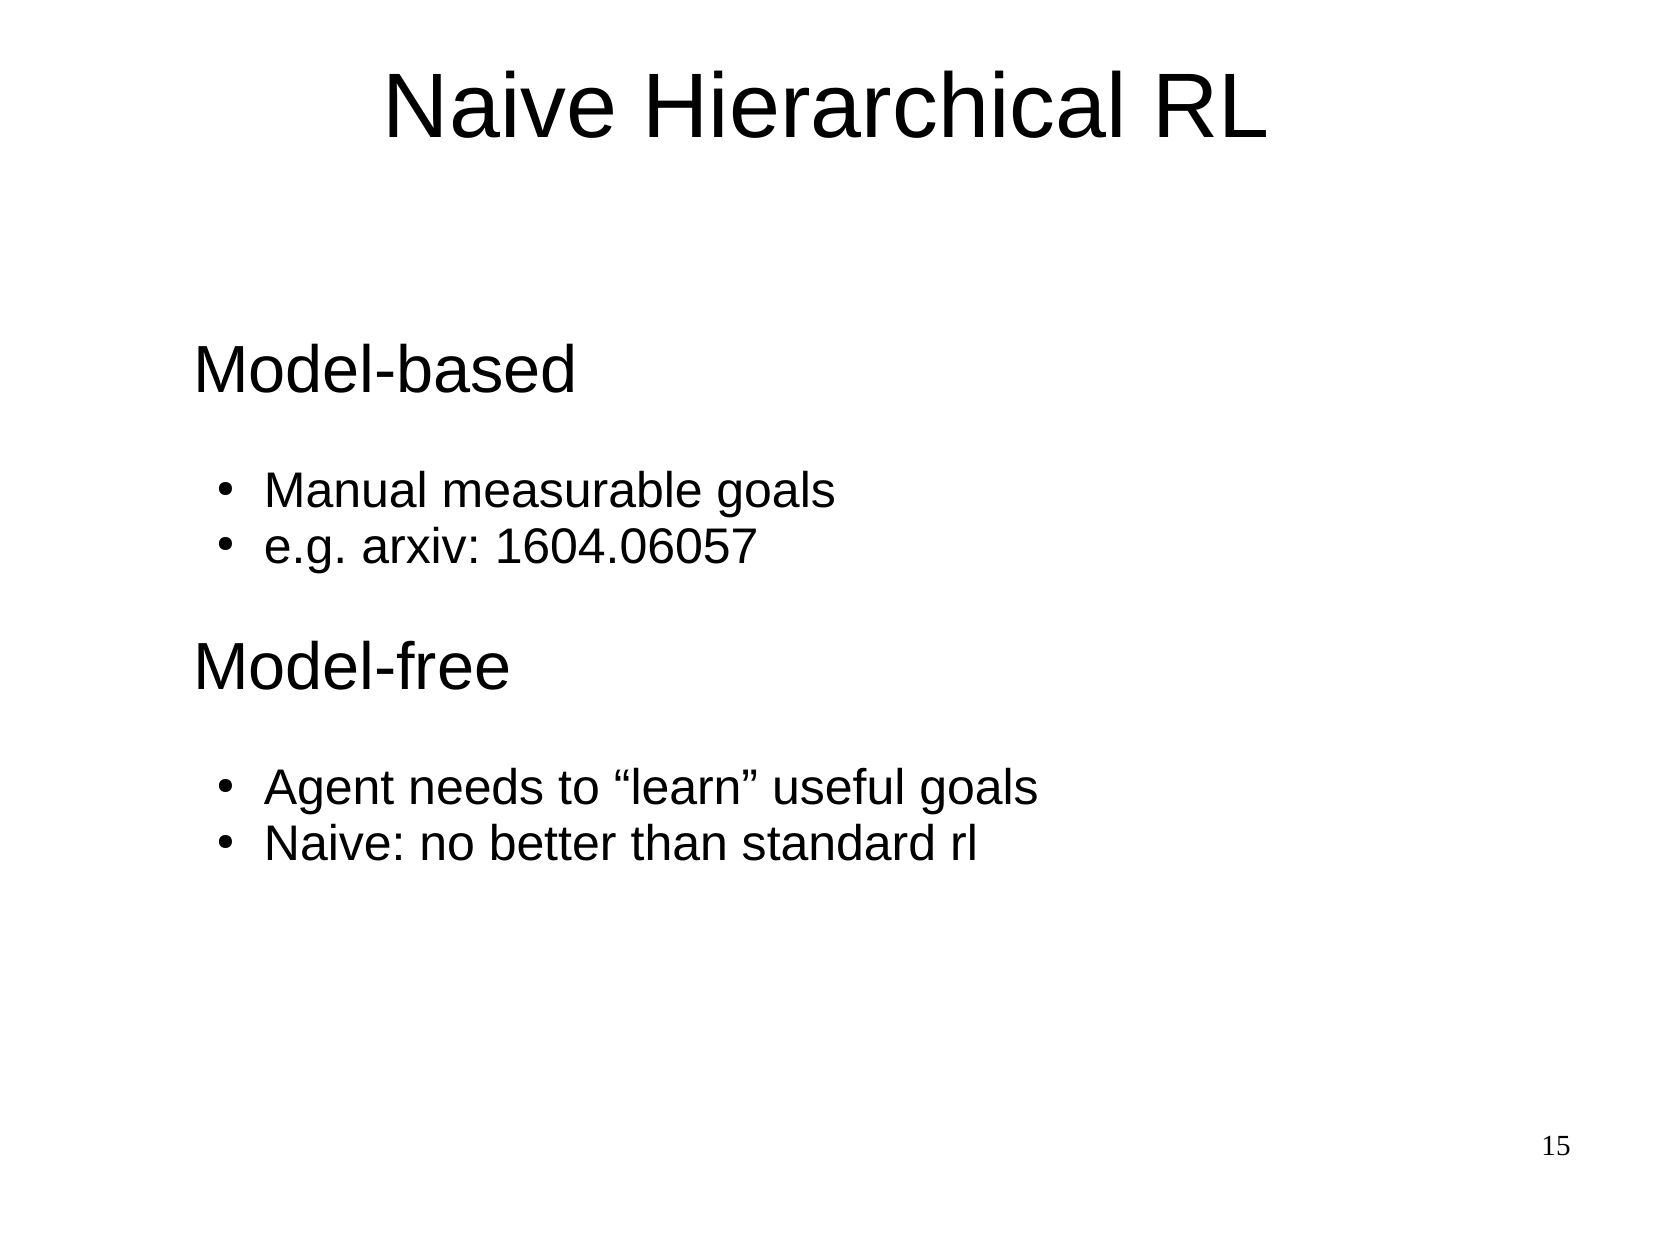

# Naive Hierarchical RL
Model-based
Manual measurable goals
e.g. arxiv: 1604.06057
Model-free
Agent needs to “learn” useful goals
Naive: no better than standard rl
15